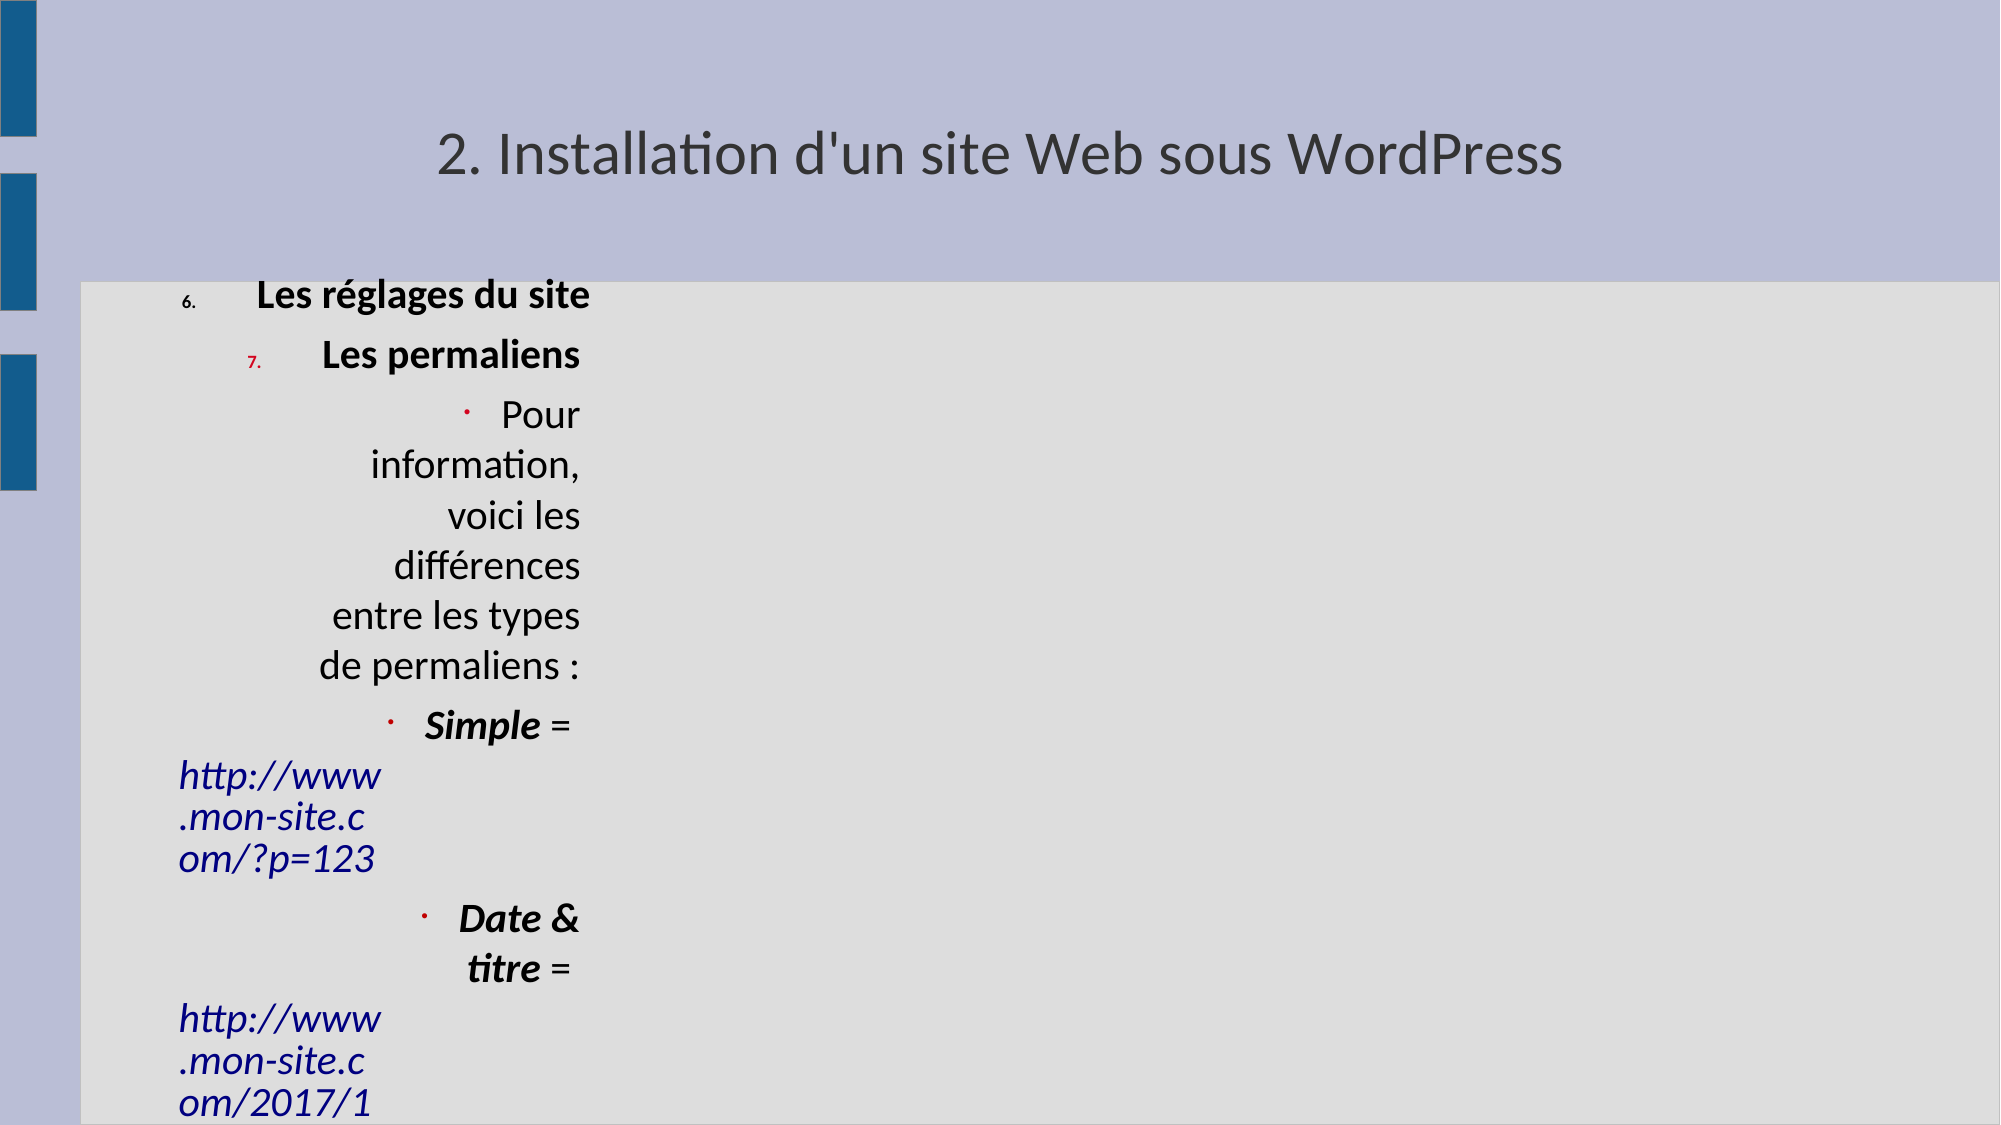

# 2. Installation d'un site Web sous WordPress
Les réglages du site
Les permaliens
Pour information, voici les différences entre les types de permaliens :
Simple = http://www.mon-site.com/?p=123
Date & titre = http://www.mon-site.com/2017/10/27/mon-article/
Mois & titre = http://www.mon-site.com/2017/10/mon-article/
Numérique = http://www.mon-site.com/archives/123
Nom de l’article = http://www.mon-site.com/mon-article
Structure personnalisée => dans cette zone, spécifiez la structure personnalisée que vous souhaitez utiliser si celle-ci n’est pas disponible dans les choix précédents, comme par exemple: /archives/%year%/%monthnum%/%day%/%postname%/